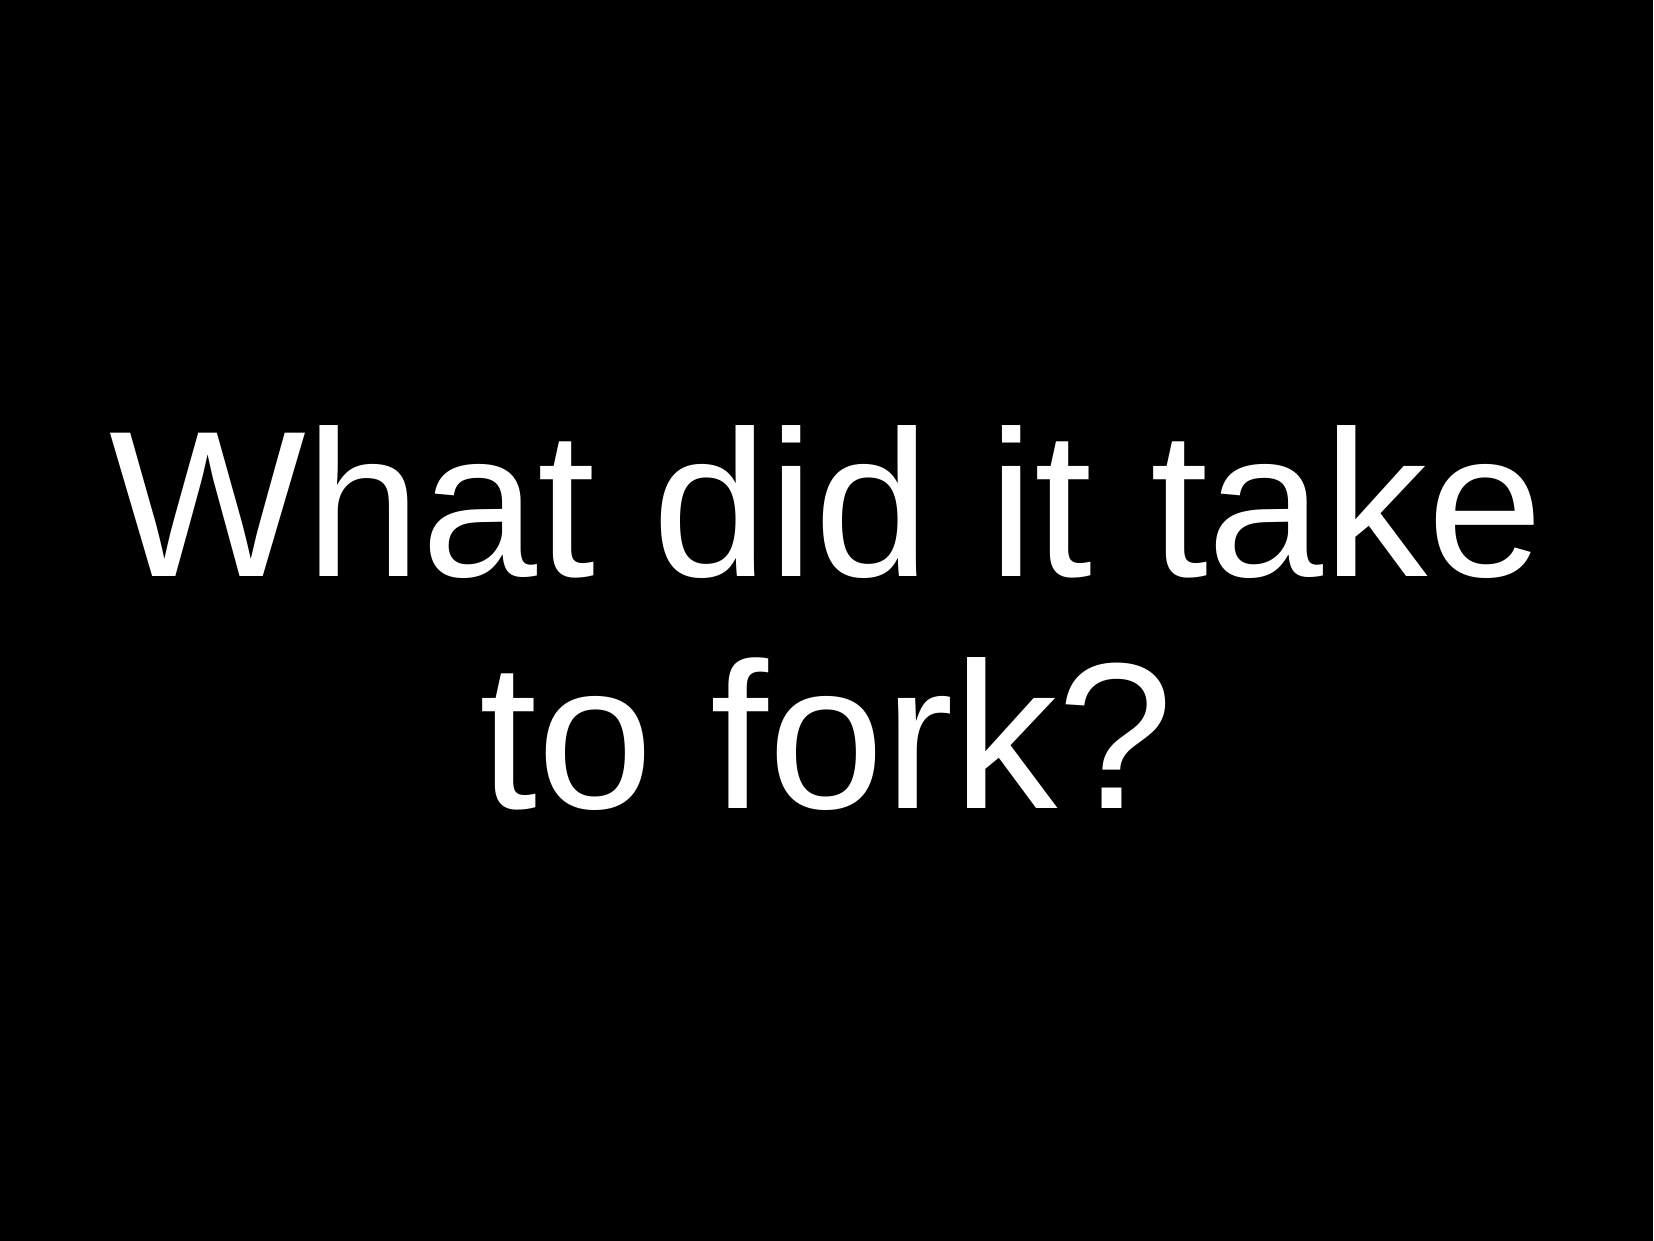

# What did it take to fork?